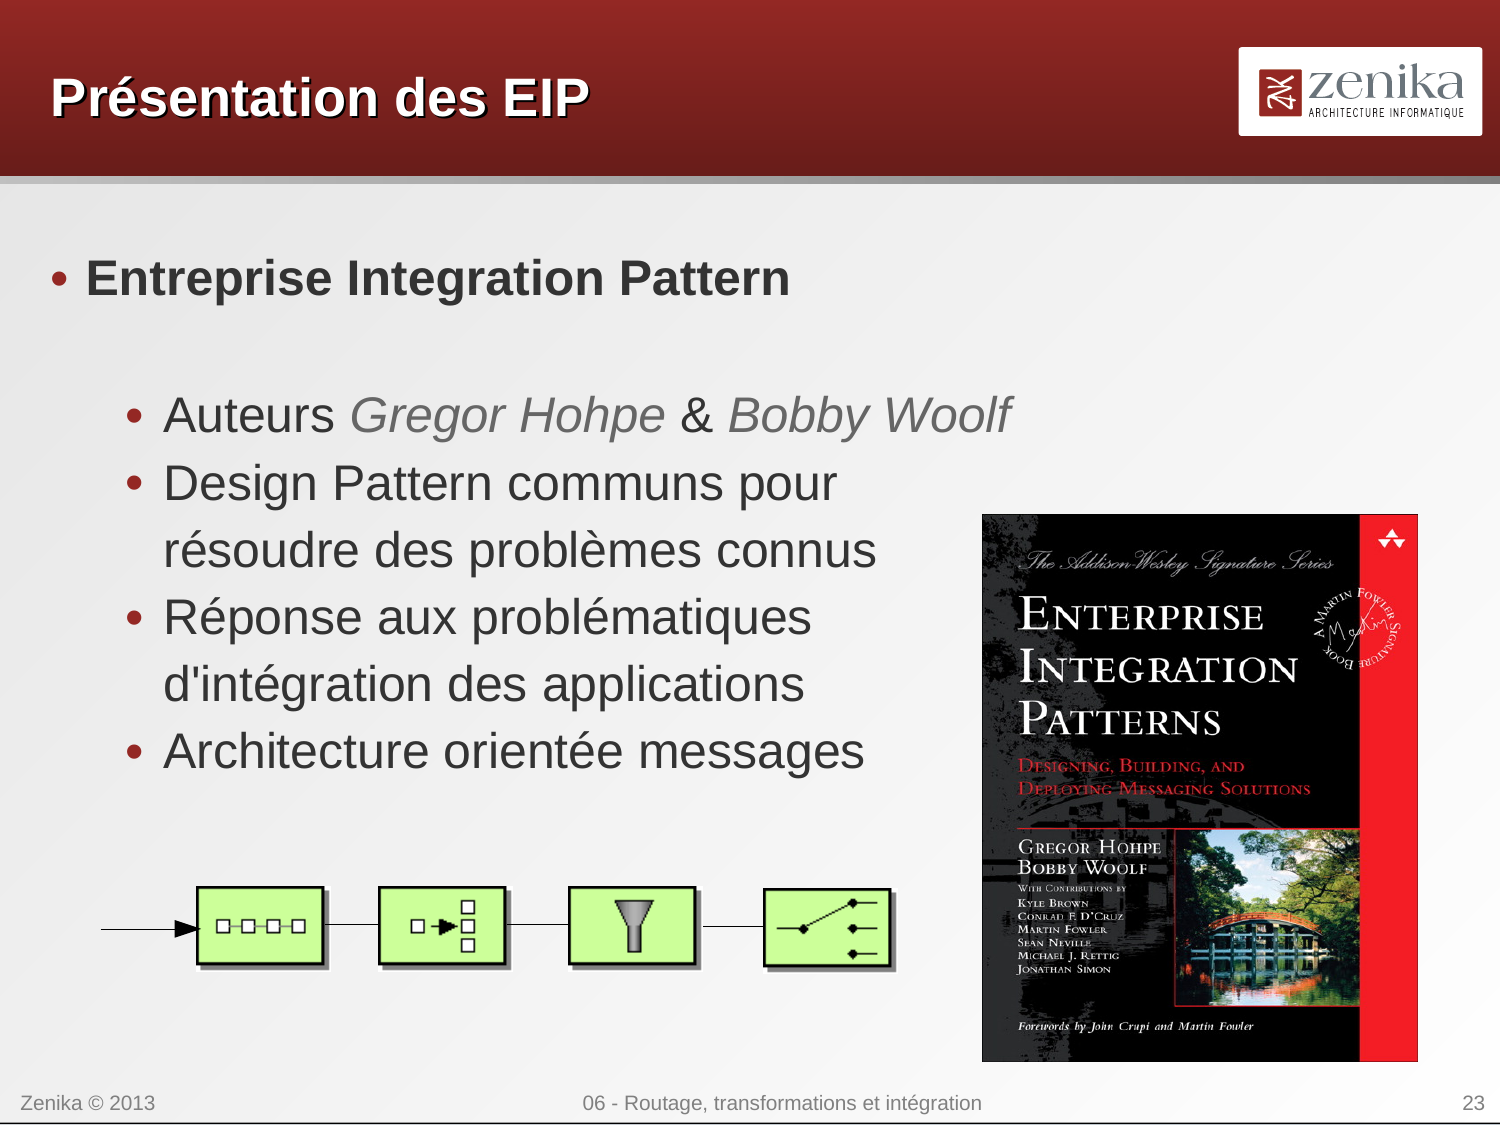

# Présentation des EIP
Entreprise Integration Pattern
Auteurs Gregor Hohpe & Bobby Woolf
Design Pattern communs pour
résoudre des problèmes connus
Réponse aux problématiques
d'intégration des applications
Architecture orientée messages